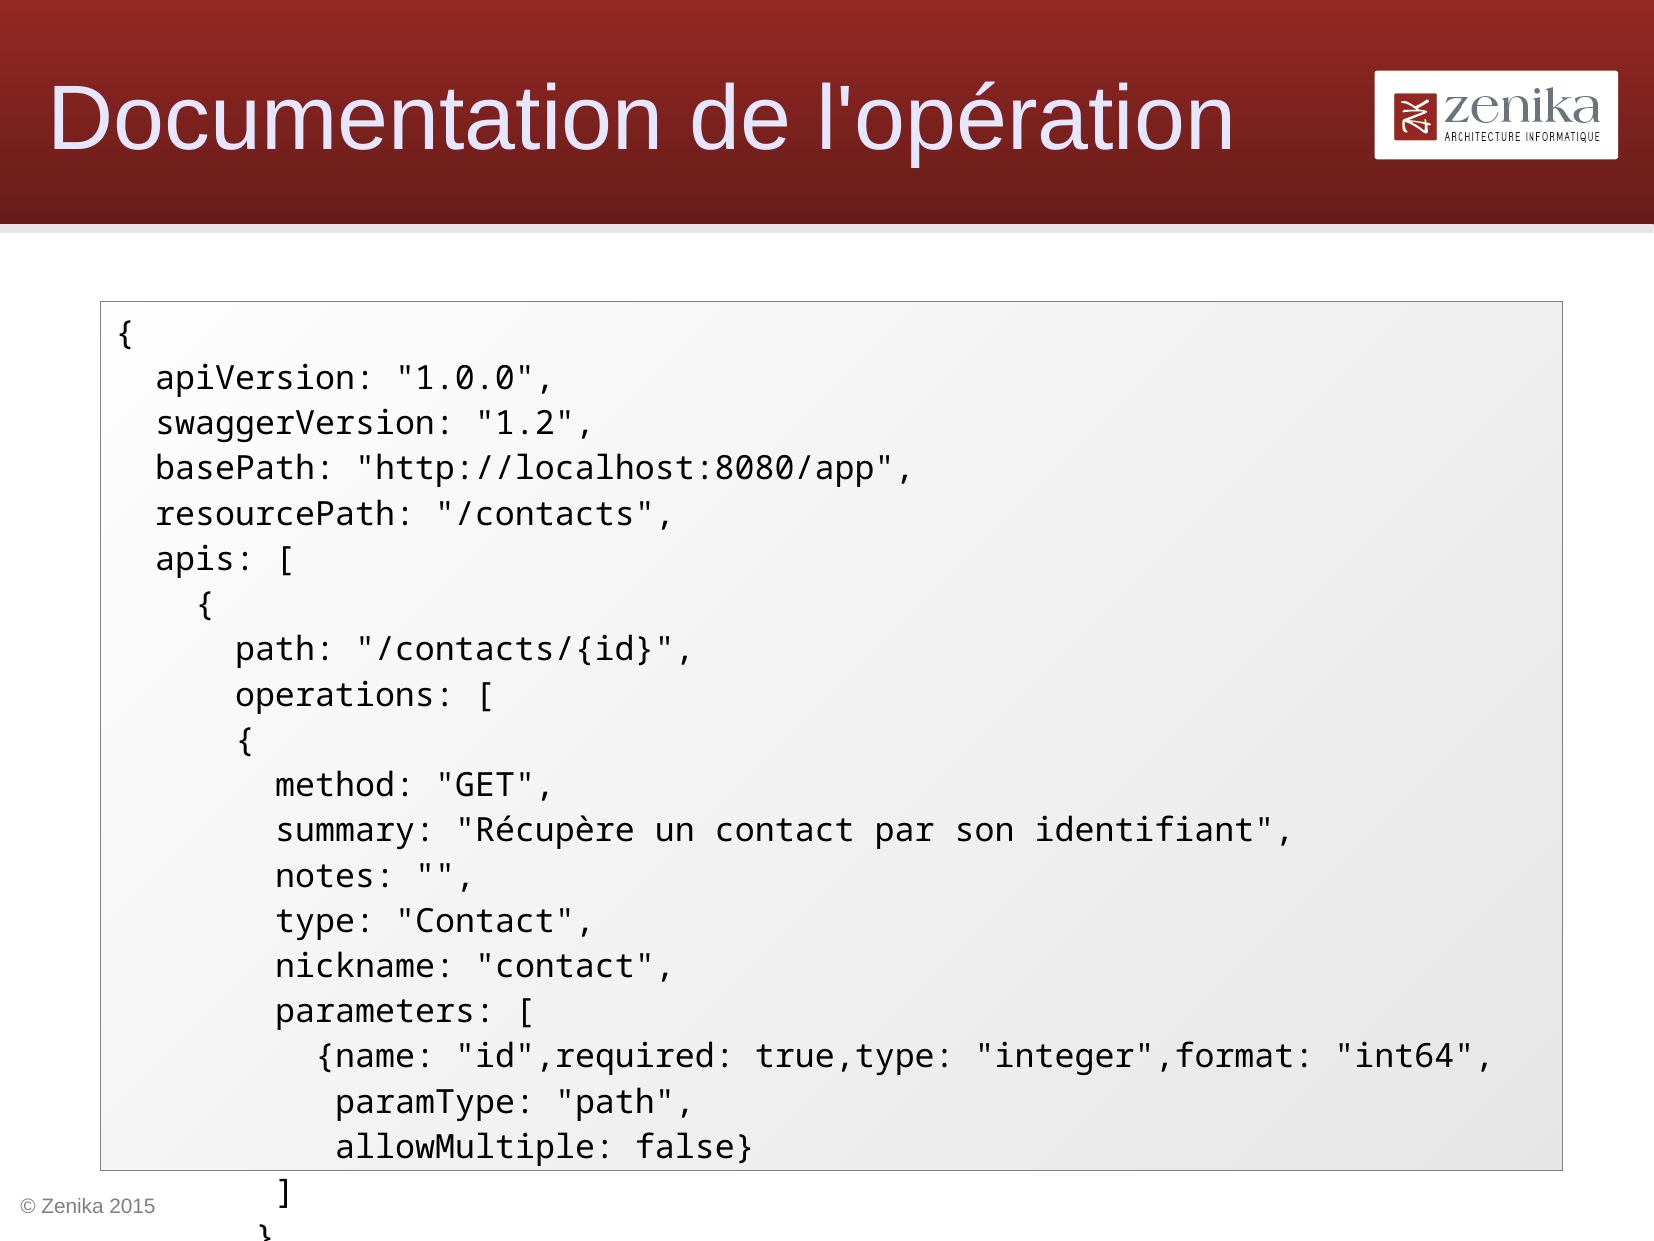

# Documentation de l'opération
{
 apiVersion: "1.0.0",
 swaggerVersion: "1.2",
 basePath: "http://localhost:8080/app",
 resourcePath: "/contacts",
 apis: [
 {
 path: "/contacts/{id}",
 operations: [
 {
 method: "GET",
 summary: "Récupère un contact par son identifiant",
 notes: "",
 type: "Contact",
 nickname: "contact",
 parameters: [
 {name: "id",required: true,type: "integer",format: "int64",
 paramType: "path",
 allowMultiple: false}
 ]
 },
(...)